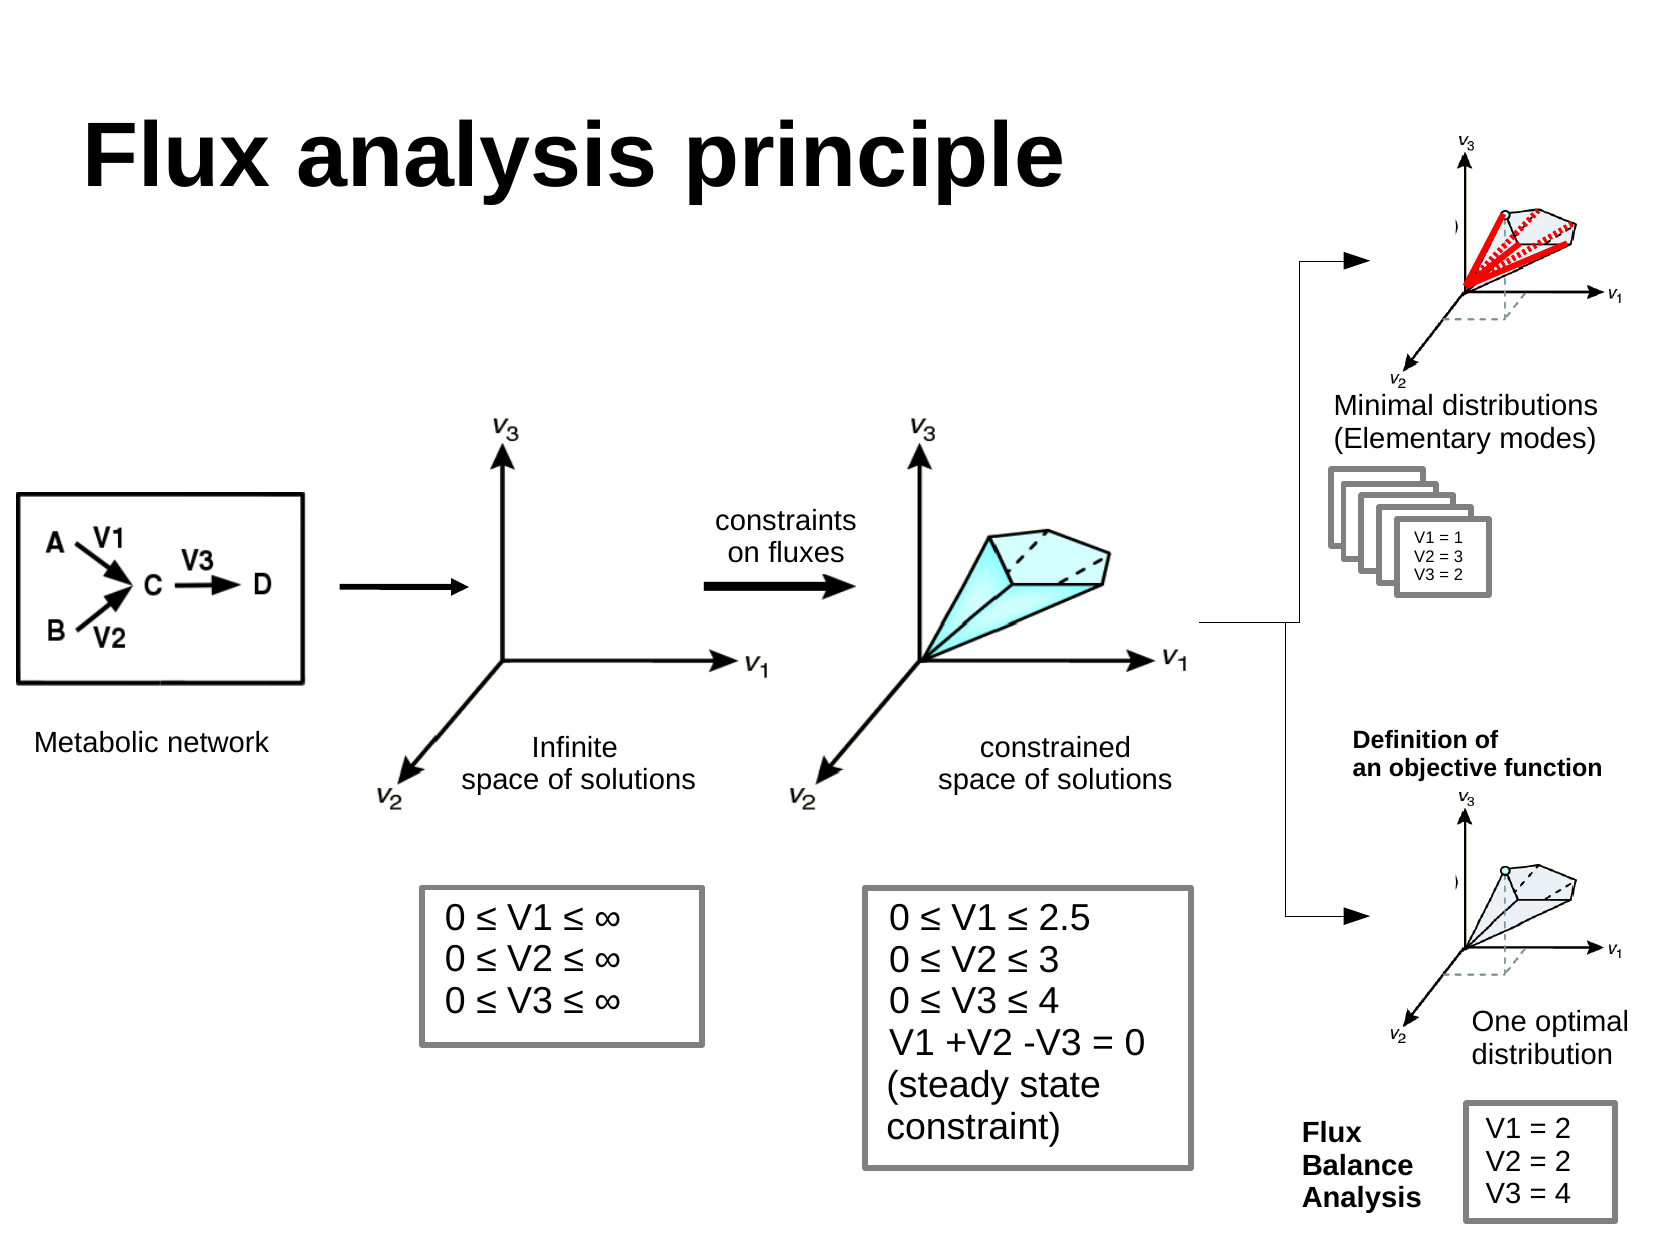

# Flux analysis principle
Minimal distributions
(Elementary modes)
V1 = 2
V2 = 2
V3 = 4
V1 = 1
V2 = 3
V3 = 2
V1 = 1
V2 = 3
V3 = 2
constraints
on fluxes
V1 = 1
V2 = 3
V3 = 2
V1 = 1
V2 = 3
V3 = 2
Metabolic network
Definition of
an objective function
Infinite
space of solutions
constrained
space of solutions
0 ≤ V1 ≤ ∞
0 ≤ V2 ≤ ∞
0 ≤ V3 ≤ ∞
0 ≤ V1 ≤ 2.5
0 ≤ V2 ≤ 3
0 ≤ V3 ≤ 4
V1 +V2 -V3 = 0
One optimal
distribution
(steady state
constraint)
V1 = 2
V2 = 2
V3 = 4
Flux
Balance
Analysis